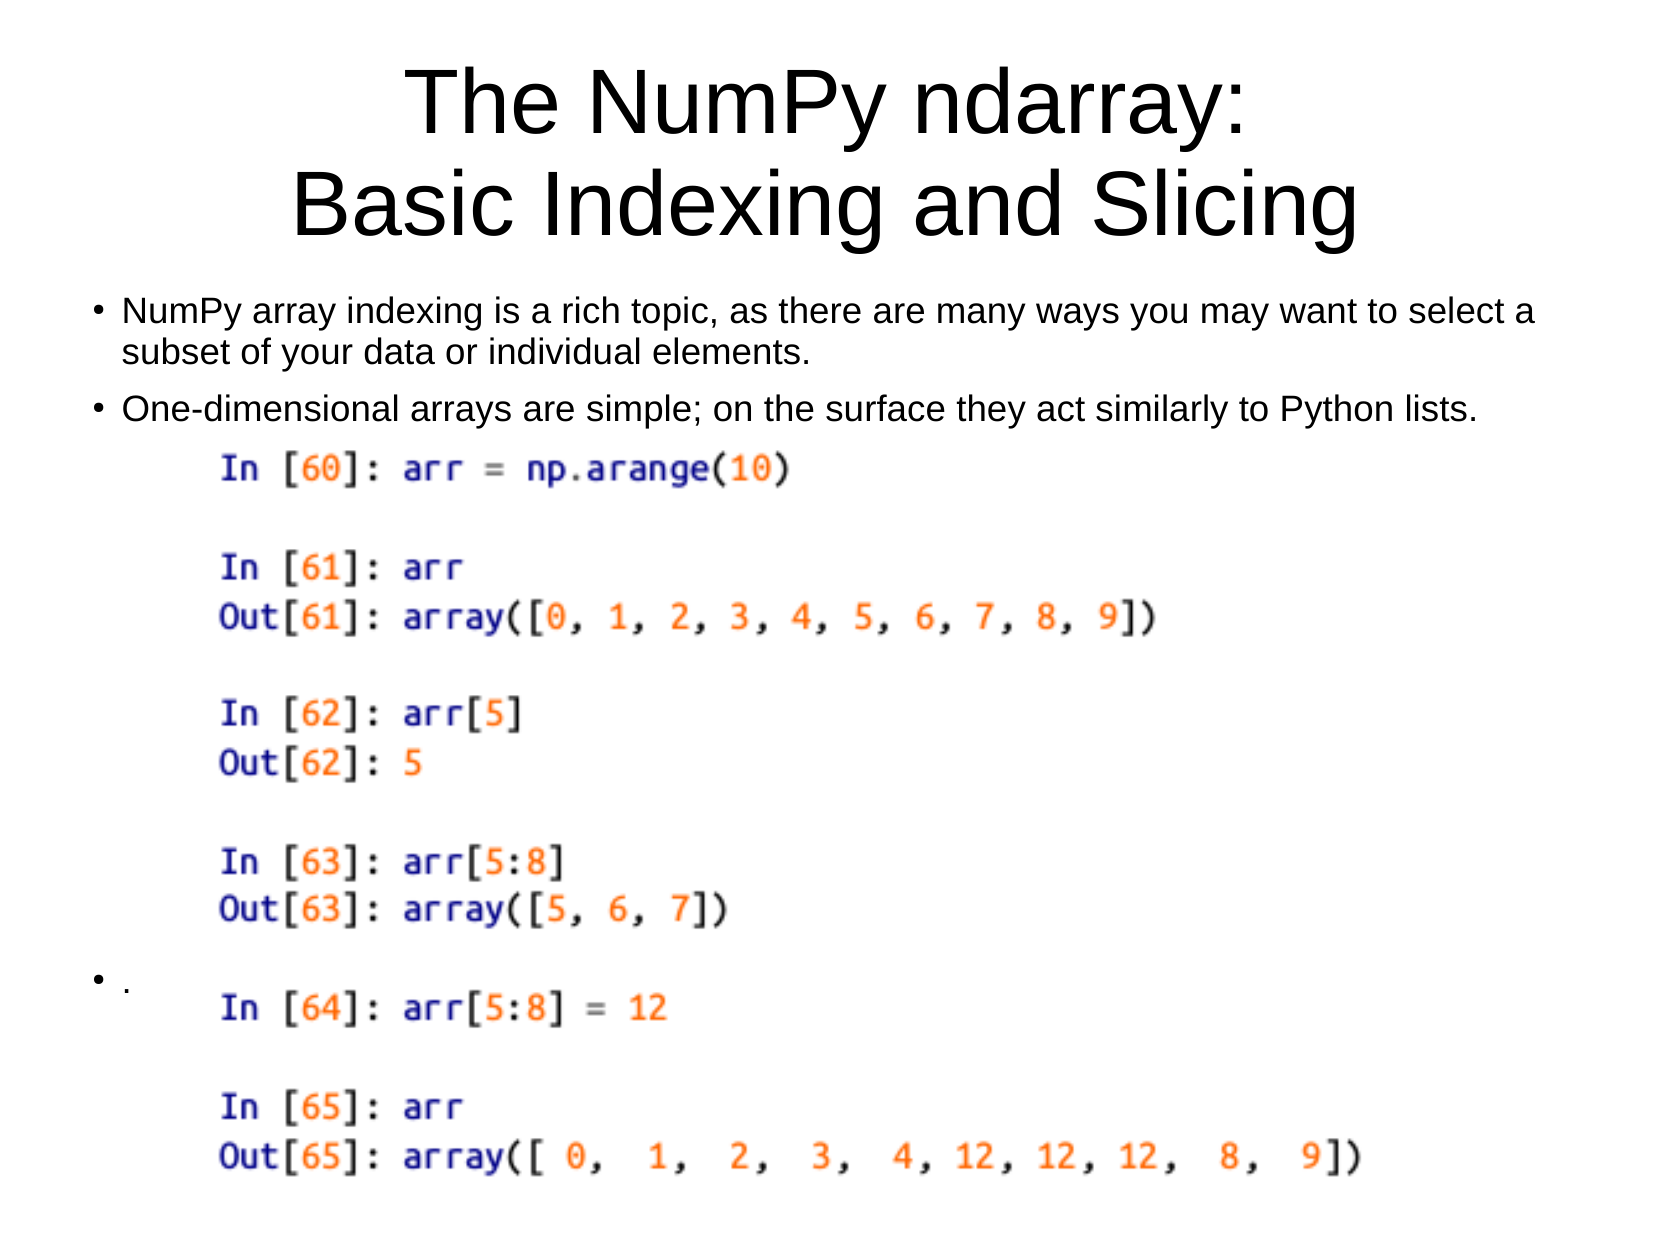

# The NumPy ndarray: Basic Indexing and Slicing
NumPy array indexing is a rich topic, as there are many ways you may want to select a subset of your data or individual elements.
One-dimensional arrays are simple; on the surface they act similarly to Python lists.
.